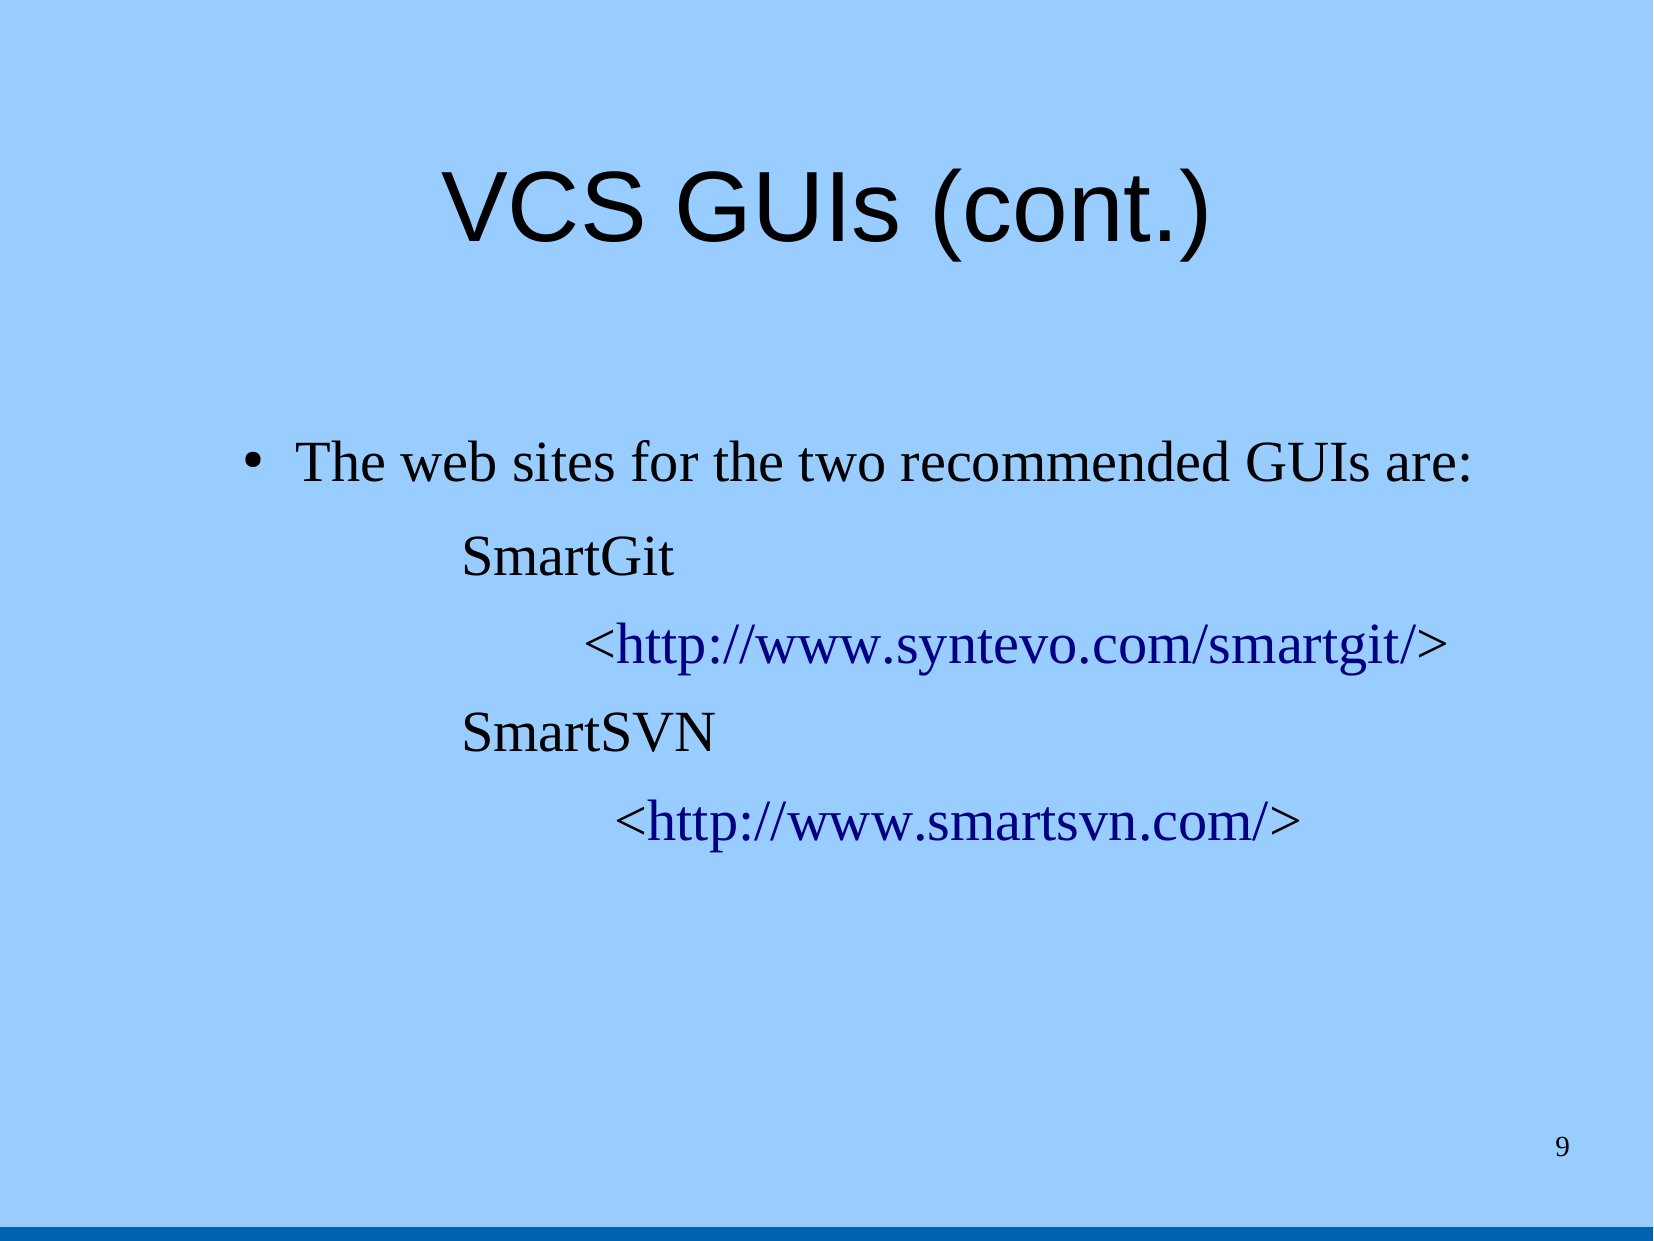

# VCS GUIs (cont.)
The web sites for the two recommended GUIs are:
SmartGit
	<http://www.syntevo.com/smartgit/>
SmartSVN
<http://www.smartsvn.com/>
9